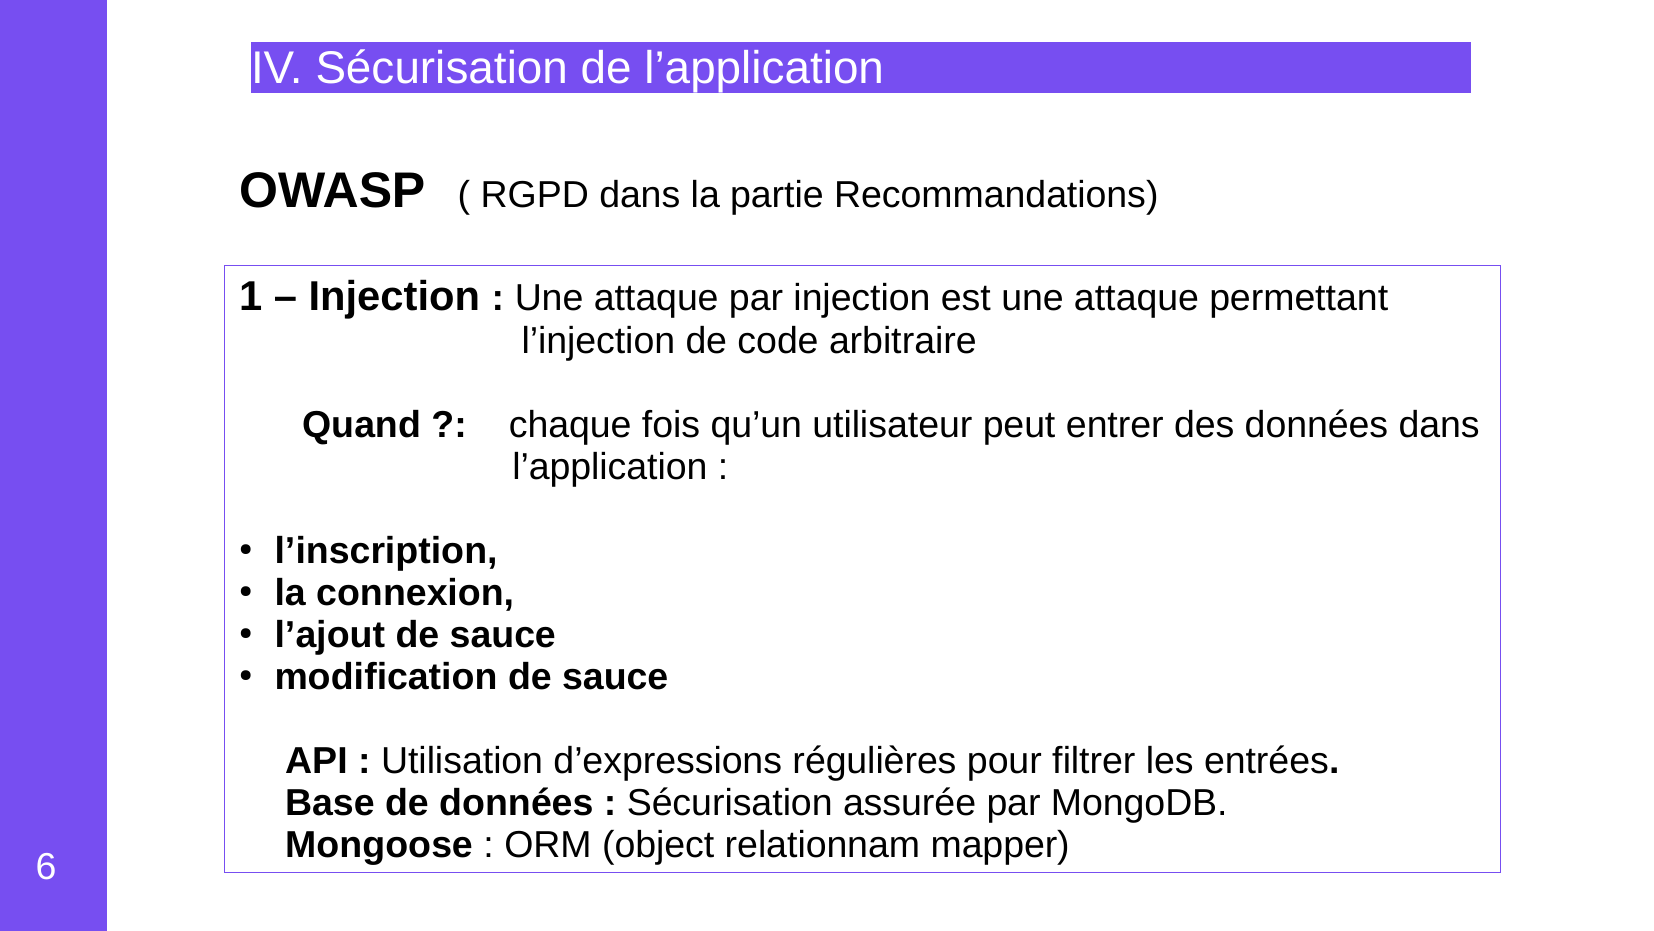

IV. Sécurisation de l’application
OWASP ( RGPD dans la partie Recommandations)
1 – Injection : Une attaque par injection est une attaque permettant l’injection de code arbitraire
 Quand ?: chaque fois qu’un utilisateur peut entrer des données dans	 	 l’application :
l’inscription,
la connexion,
l’ajout de sauce
modification de sauce
 API : Utilisation d’expressions régulières pour filtrer les entrées.
 Base de données : Sécurisation assurée par MongoDB.
 Mongoose : ORM (object relationnam mapper)